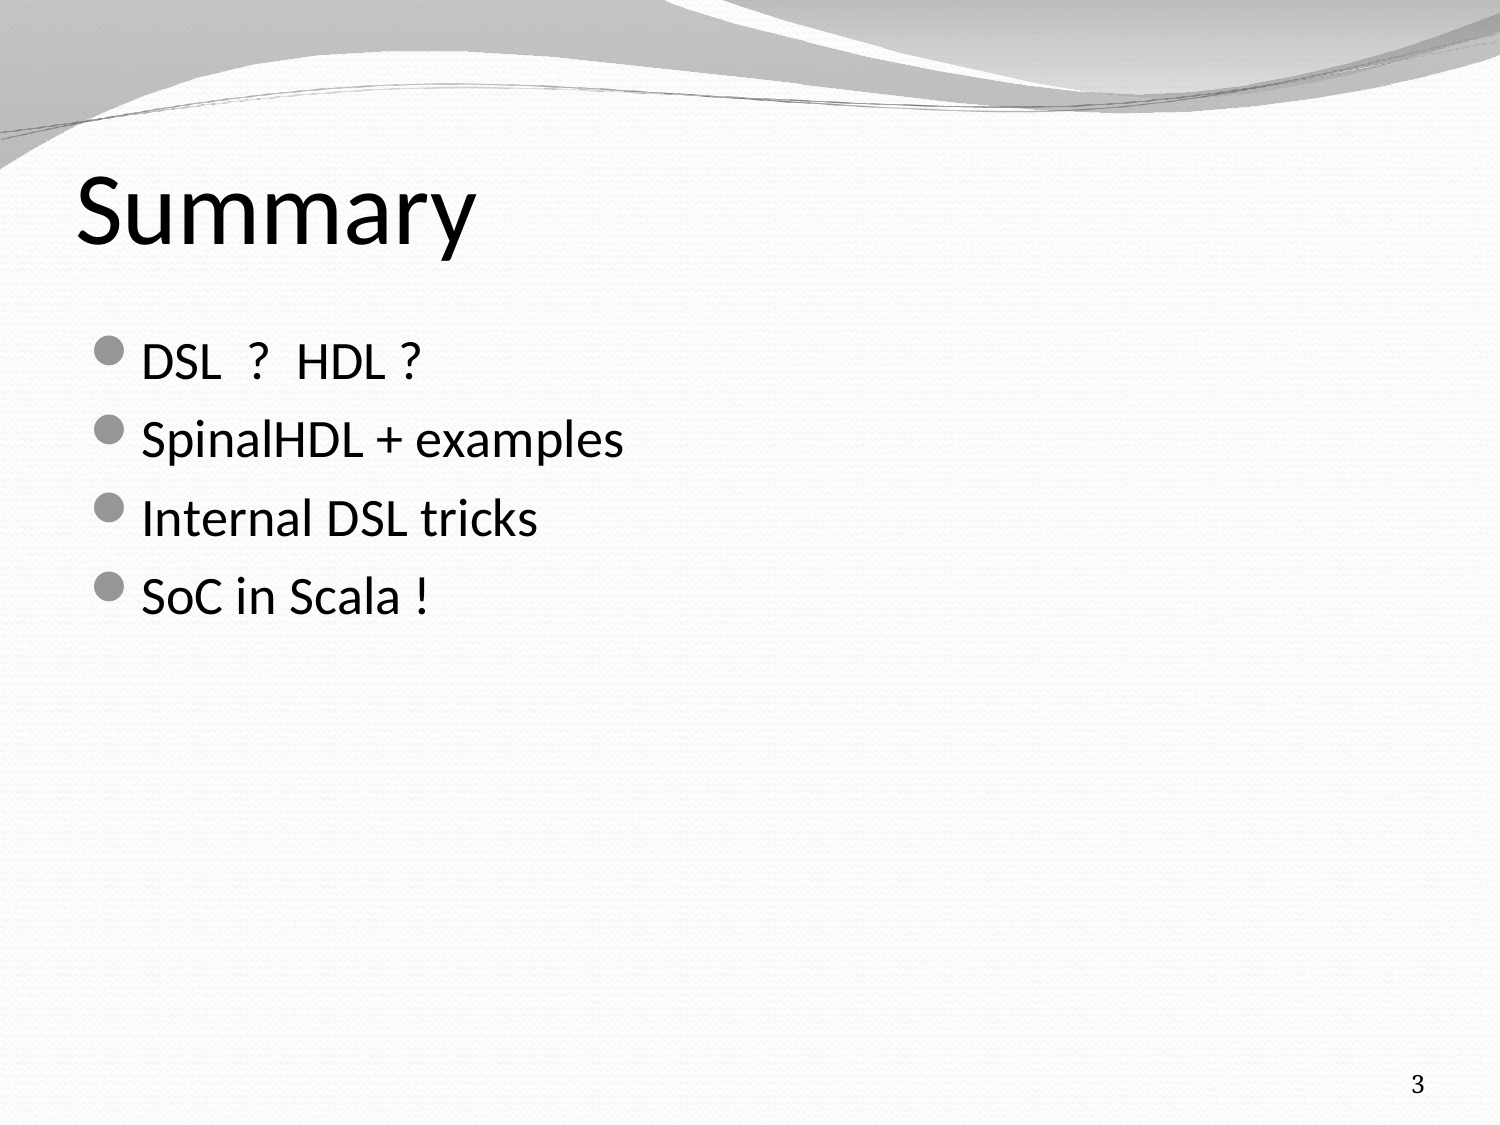

Summary
# DSL ? HDL ?
SpinalHDL + examples
Internal DSL tricks
SoC in Scala !